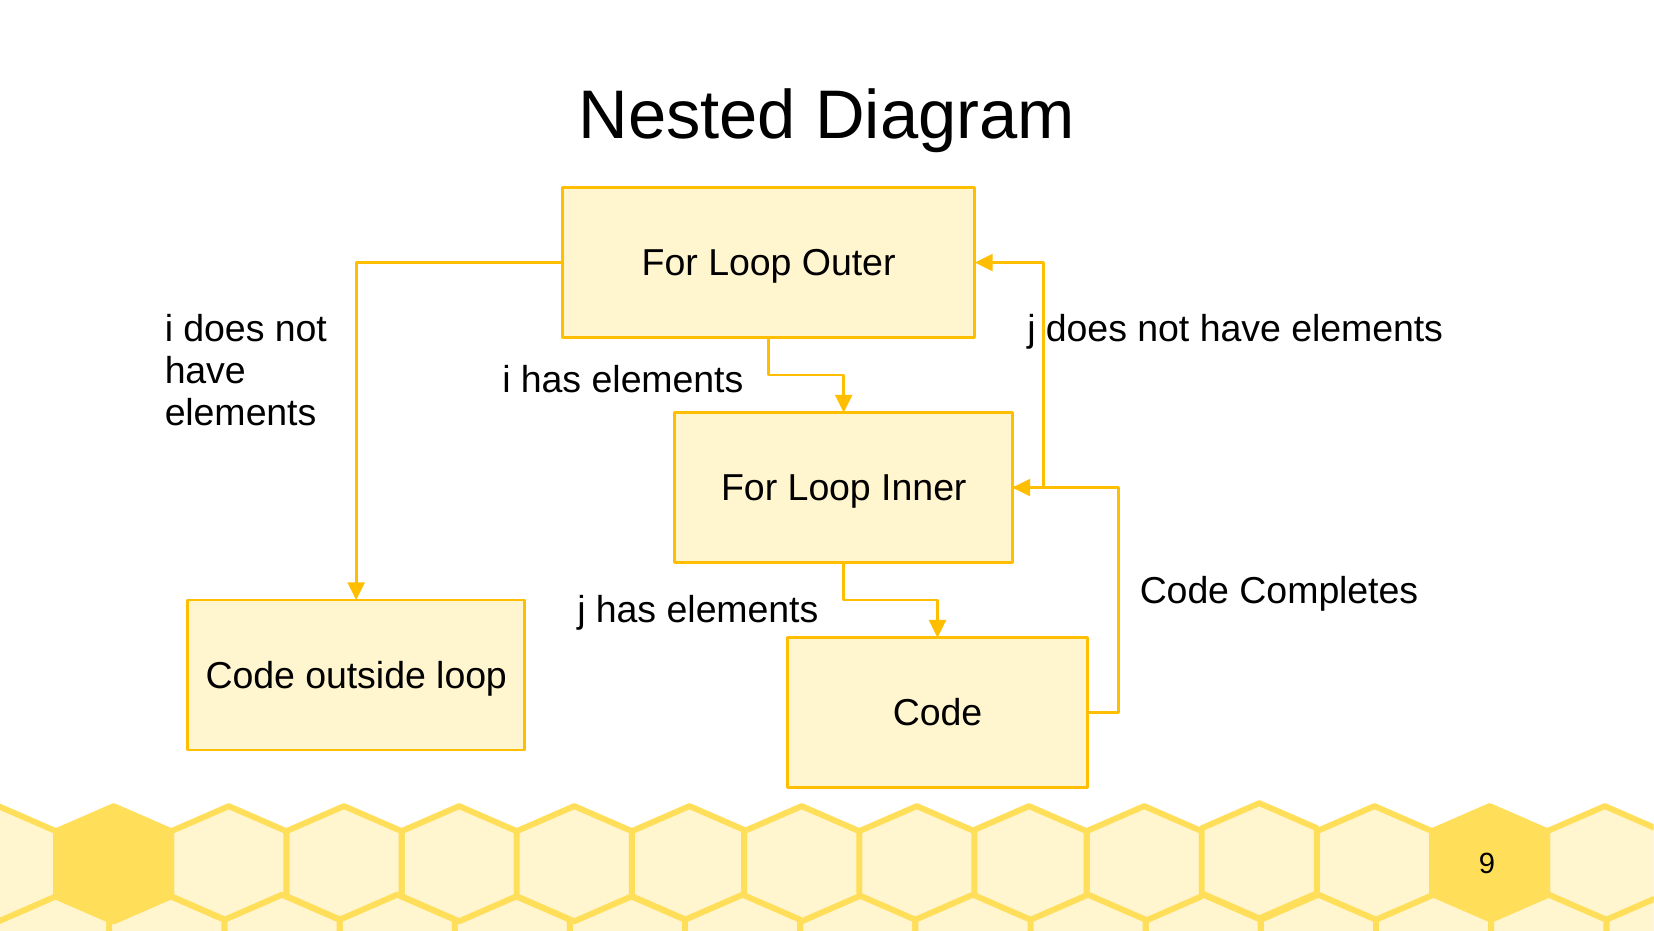

# Nested Diagram
For Loop Outer
i does not have elements
j does not have elements
i has elements
For Loop Inner
Code Completes
j has elements
Code outside loop
Code